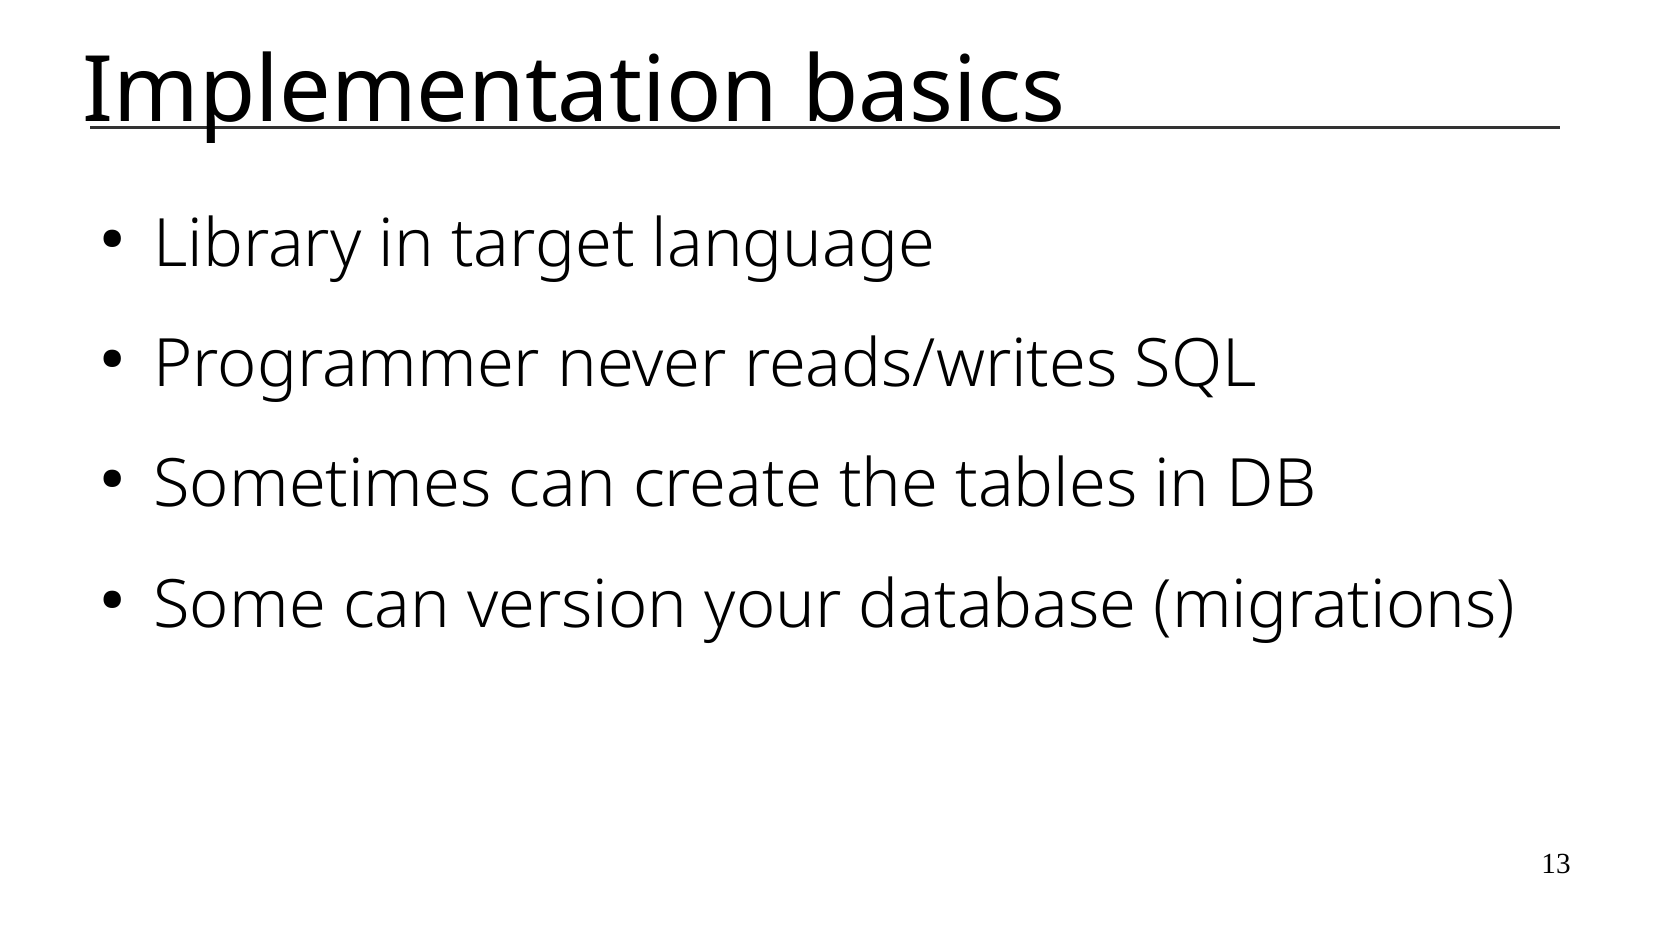

# Implementation basics
Library in target language
Programmer never reads/writes SQL
Sometimes can create the tables in DB
Some can version your database (migrations)
13